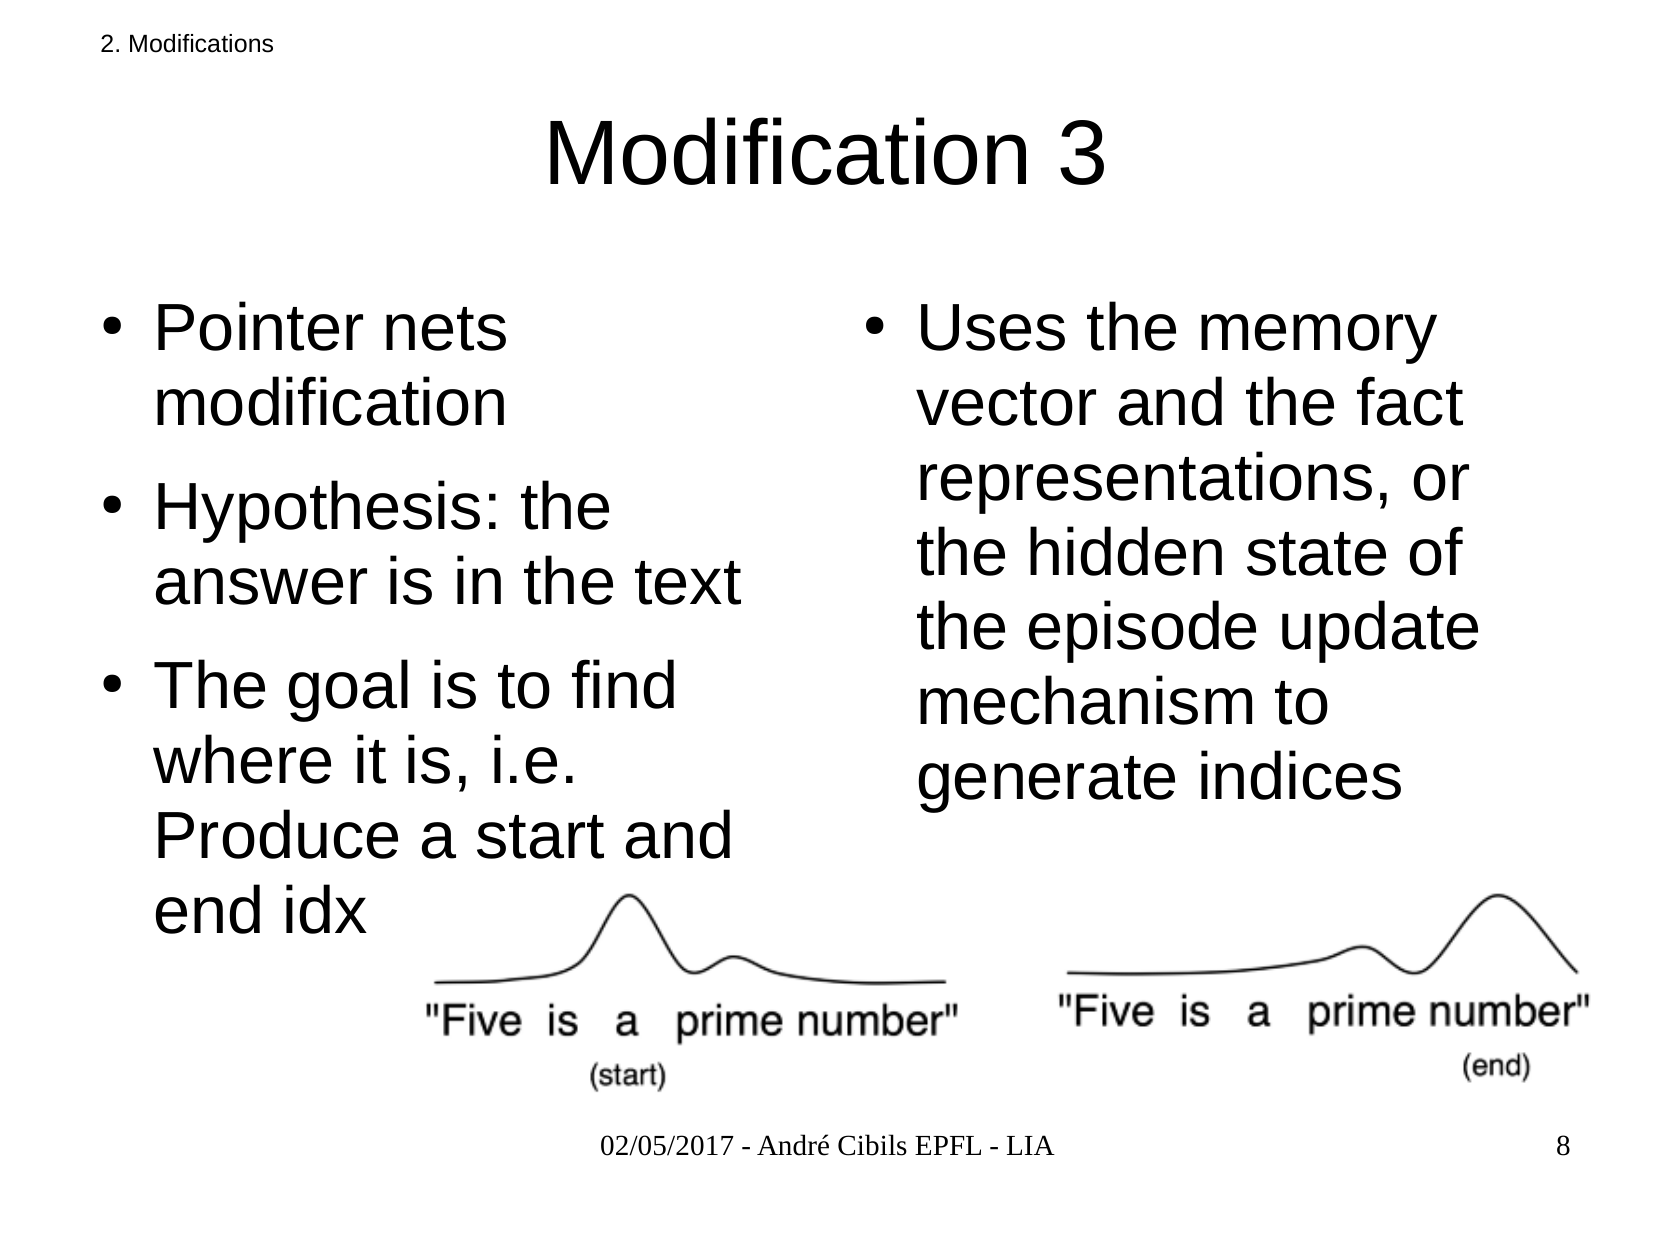

2. Modifications
# Modification 3
Pointer nets modification
Hypothesis: the answer is in the text
The goal is to find where it is, i.e. Produce a start and end idx
Uses the memory vector and the fact representations, or the hidden state of the episode update mechanism to generate indices
02/05/2017 - André Cibils EPFL - LIA
8